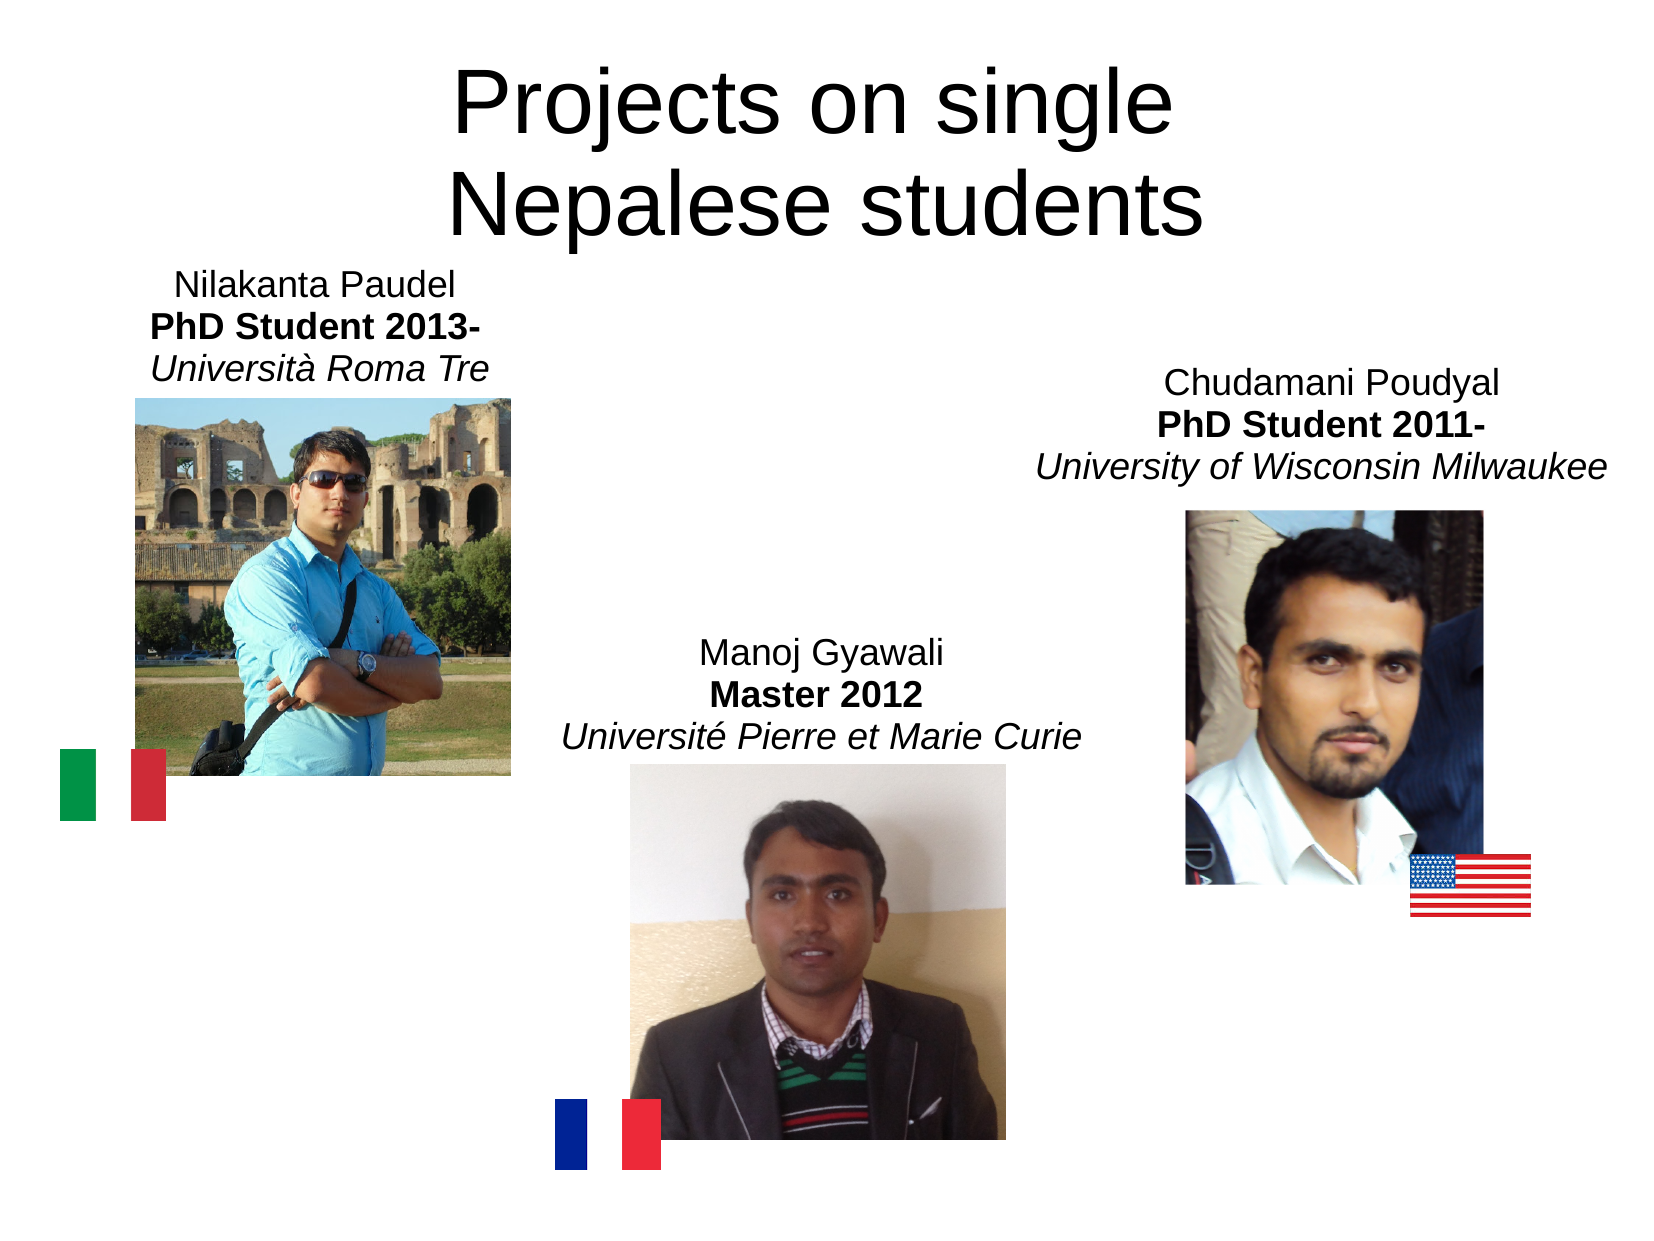

# Projects on single Nepalese students
Nilakanta Paudel
PhD Student 2013-
Università Roma Tre
 Chudamani Poudyal
PhD Student 2011-
University of Wisconsin Milwaukee
Manoj Gyawali
Master 2012
Université Pierre et Marie Curie